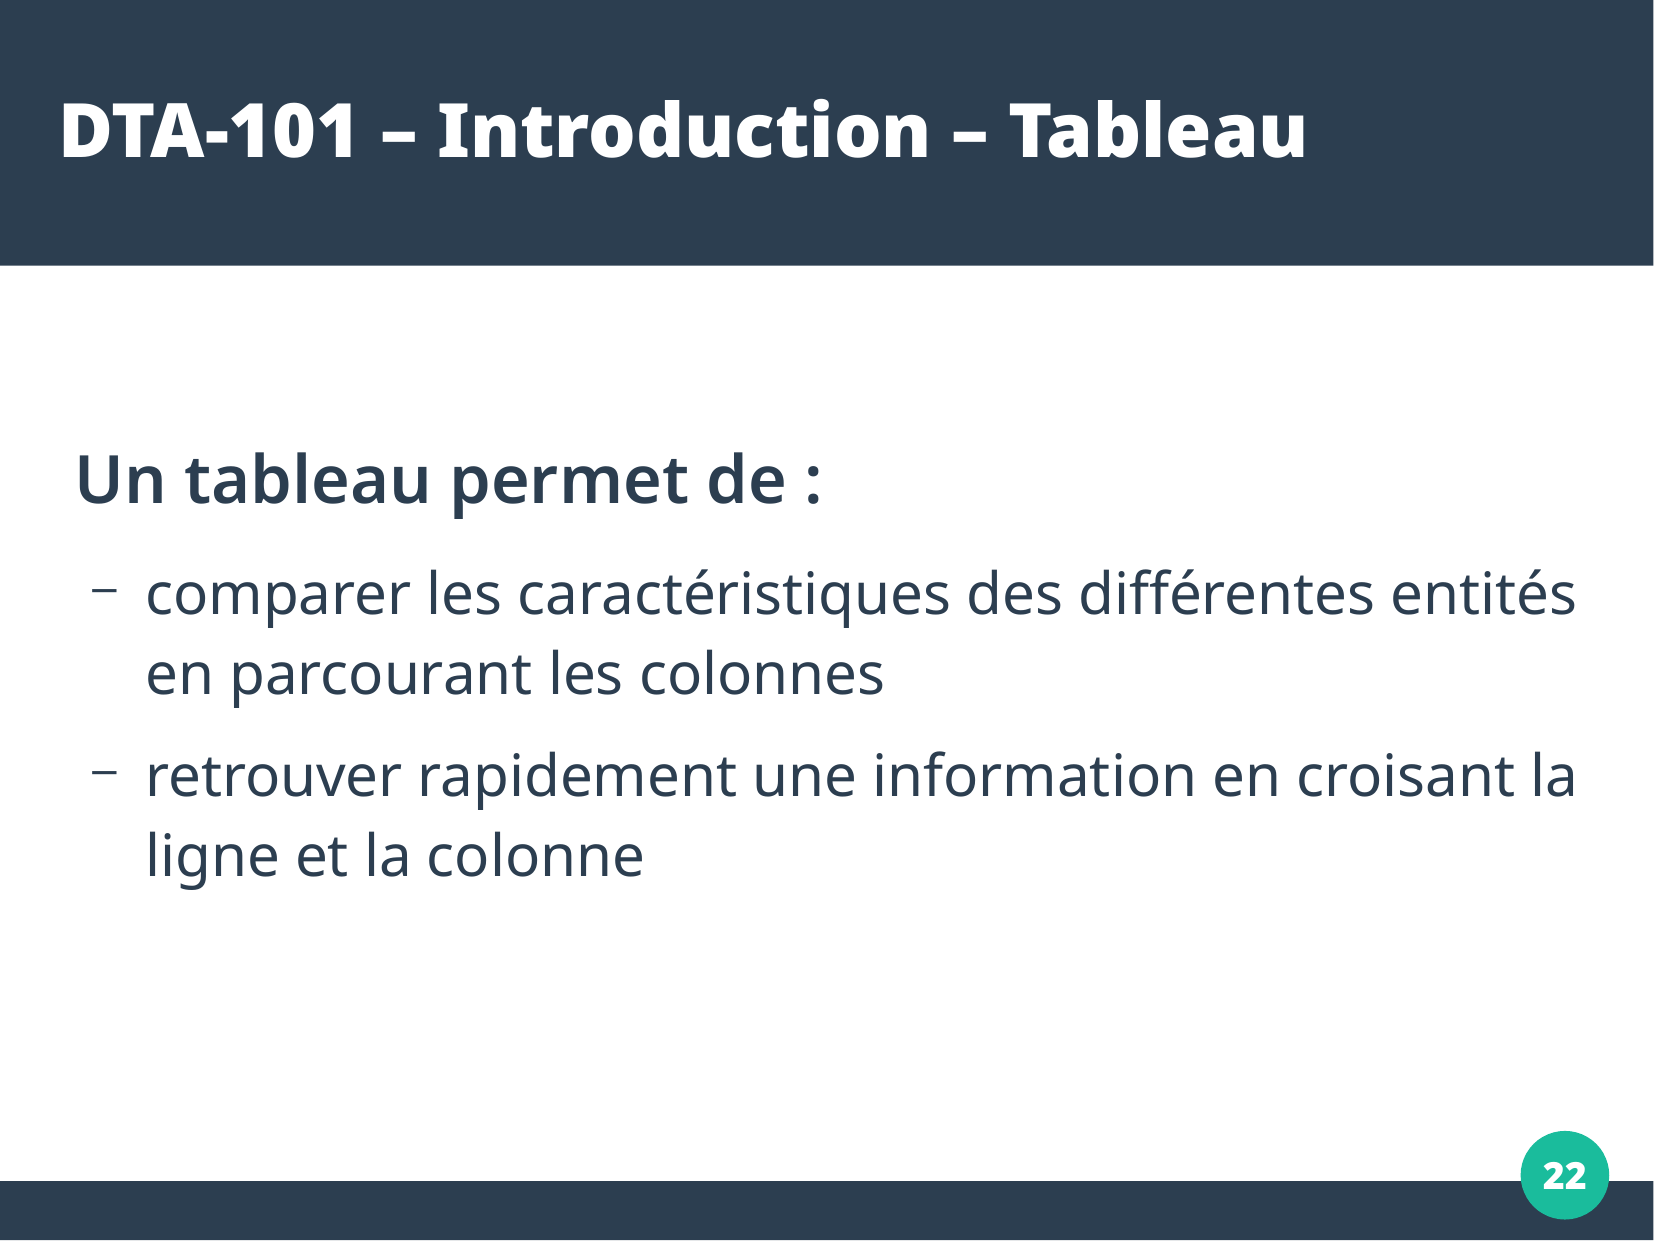

# DTA-101 – Introduction – Tableau
Un tableau permet de :
comparer les caractéristiques des différentes entités en parcourant les colonnes
retrouver rapidement une information en croisant la ligne et la colonne
22